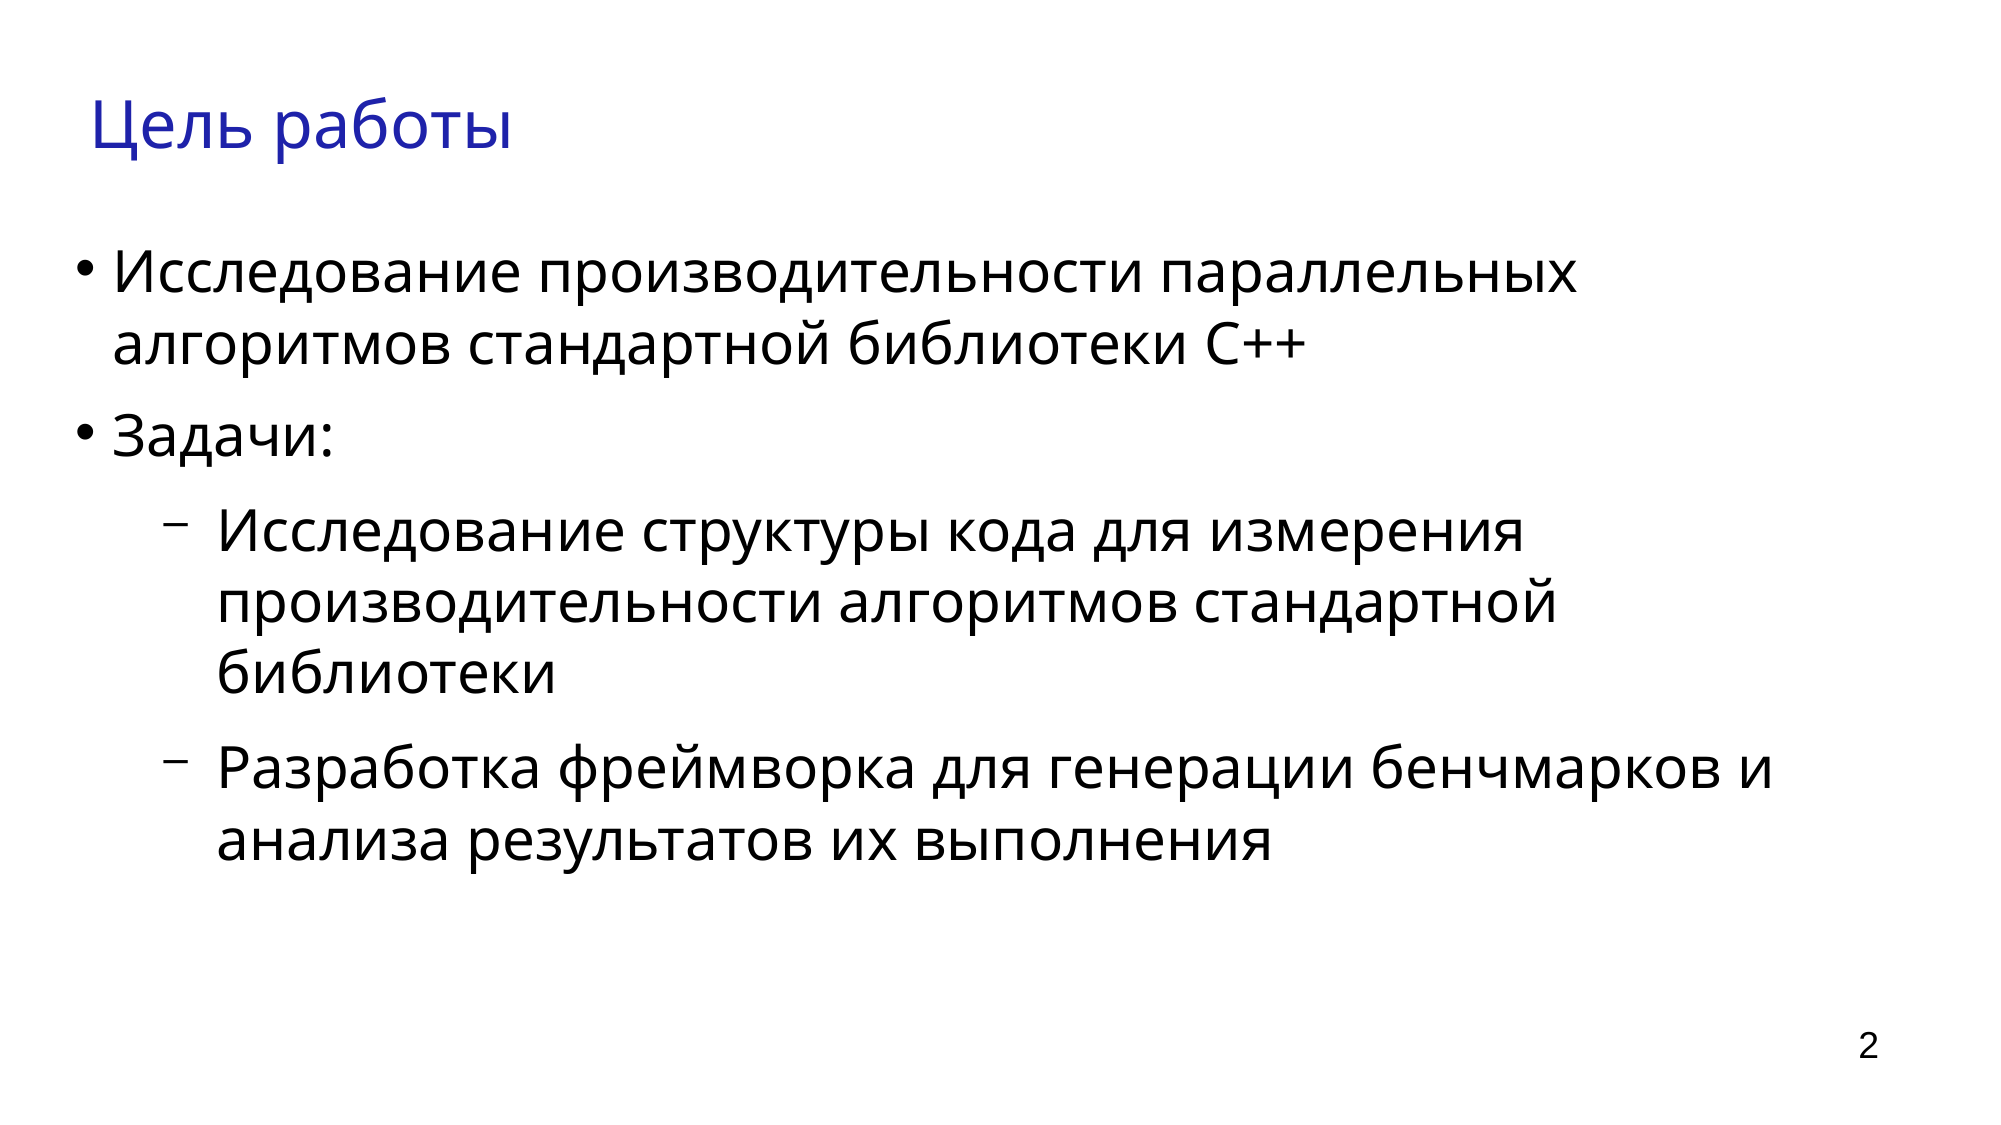

Цель работы
# Исследование производительности параллельных алгоритмов стандартной библиотеки C++
Задачи:
Исследование структуры кода для измерения производительности алгоритмов стандартной библиотеки
Разработка фреймворка для генерации бенчмарков и анализа результатов их выполнения